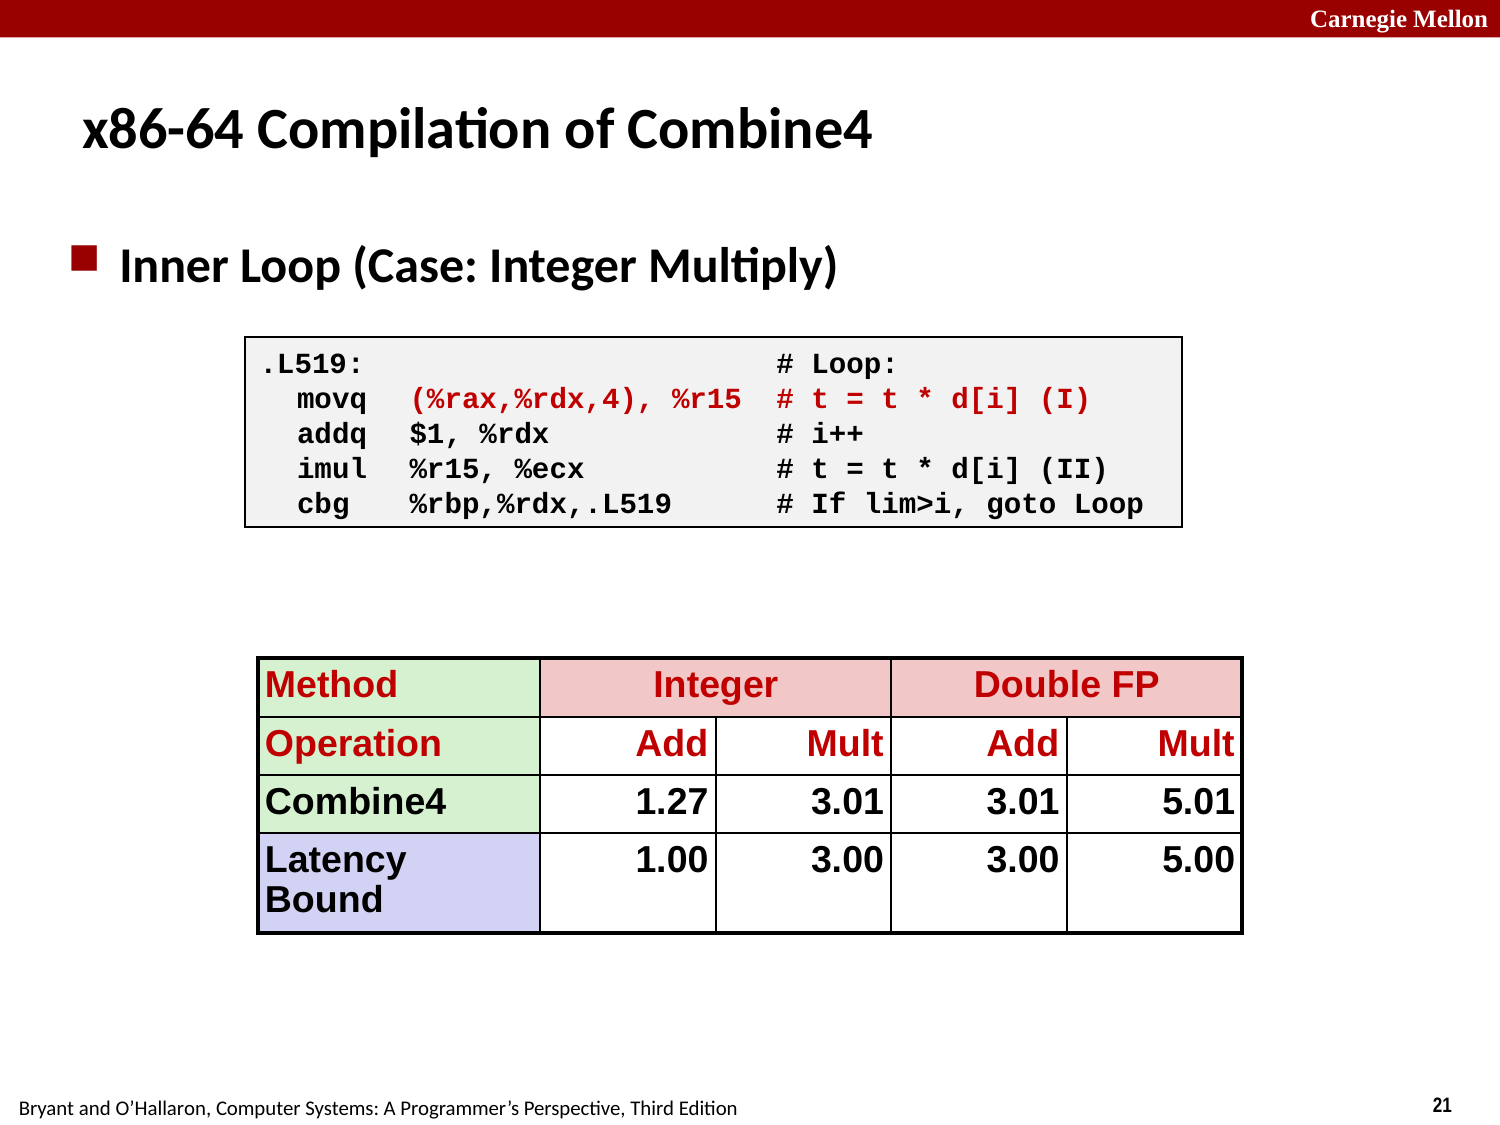

# x86-64 Compilation of Combine4
Inner Loop (Case: Integer Multiply)
.L519:		# Loop:
	movq 	(%rax,%rdx,4), %r15	# t = t * d[i] (I)
	addq	$1, %rdx	# i++
	imul	%r15, %ecx	# t = t * d[i] (II)
	cbg	%rbp,%rdx,.L519	# If lim>i, goto Loop
| Method | Integer | | Double FP | |
| --- | --- | --- | --- | --- |
| Operation | Add | Mult | Add | Mult |
| Combine4 | 1.27 | 3.01 | 3.01 | 5.01 |
| Latency Bound | 1.00 | 3.00 | 3.00 | 5.00 |